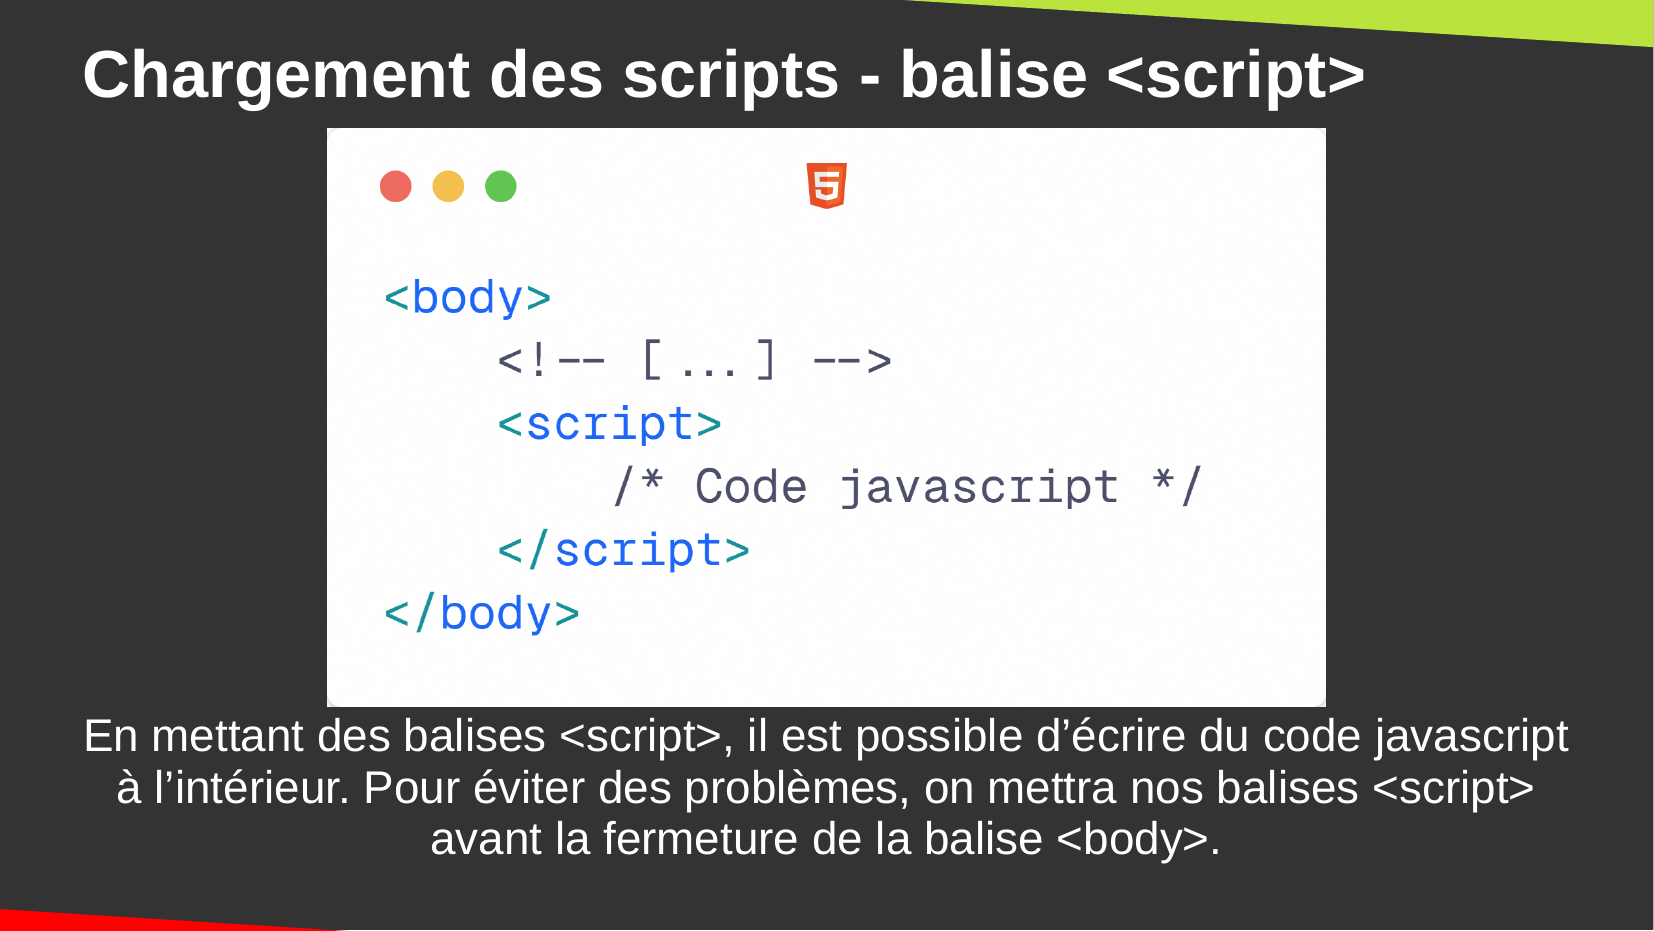

# Chargement des scripts - balise <script>
En mettant des balises <script>, il est possible d’écrire du code javascript à l’intérieur. Pour éviter des problèmes, on mettra nos balises <script> avant la fermeture de la balise <body>.